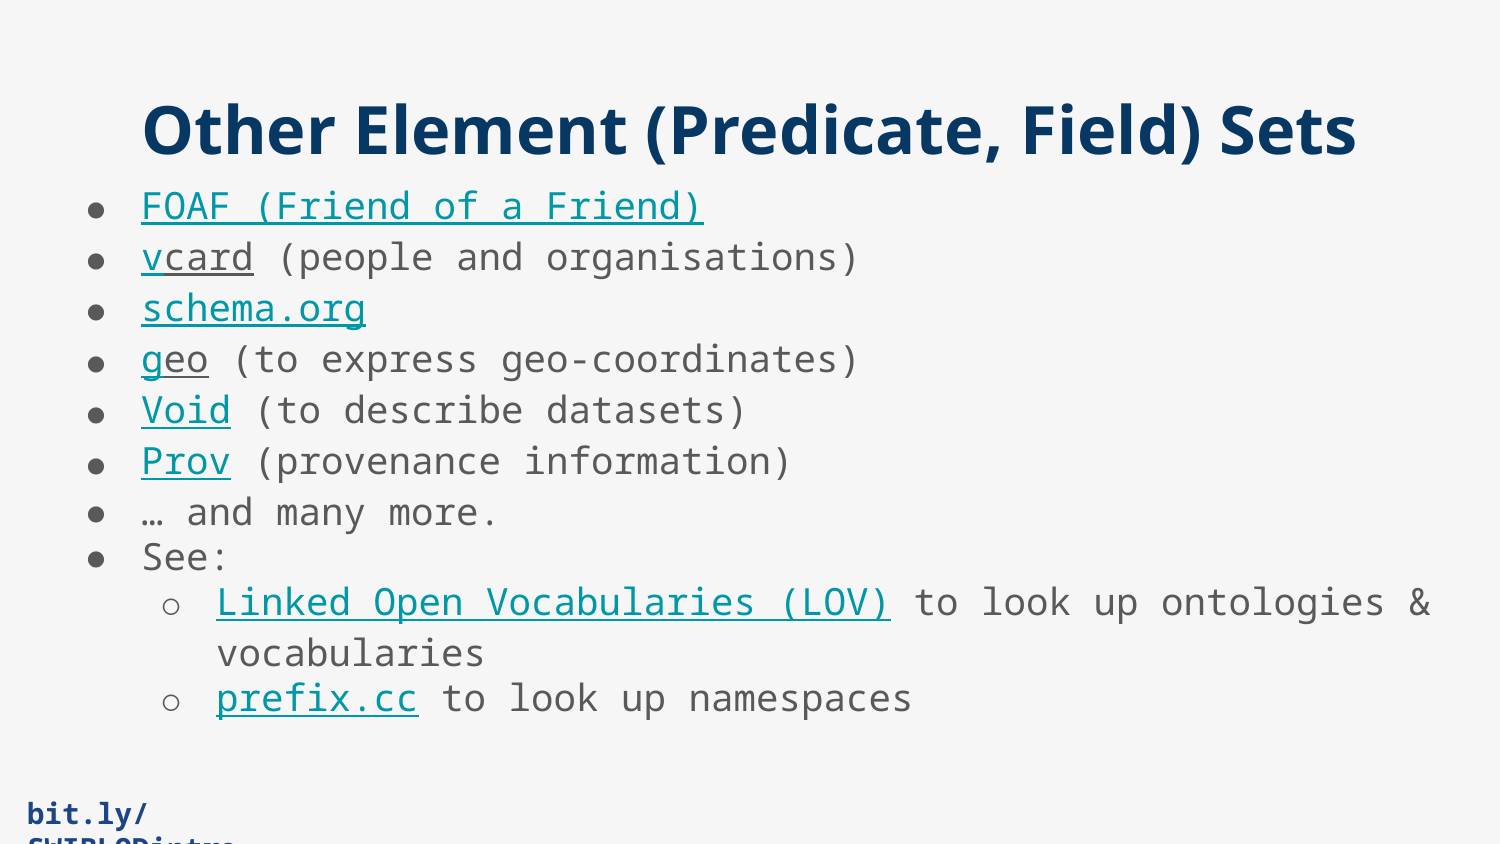

Other Element (Predicate, Field) Sets
# FOAF (Friend of a Friend)
vcard (people and organisations)
schema.org
geo (to express geo-coordinates)
Void (to describe datasets)
Prov (provenance information)
… and many more.
See:
Linked Open Vocabularies (LOV) to look up ontologies & vocabularies
prefix.cc to look up namespaces